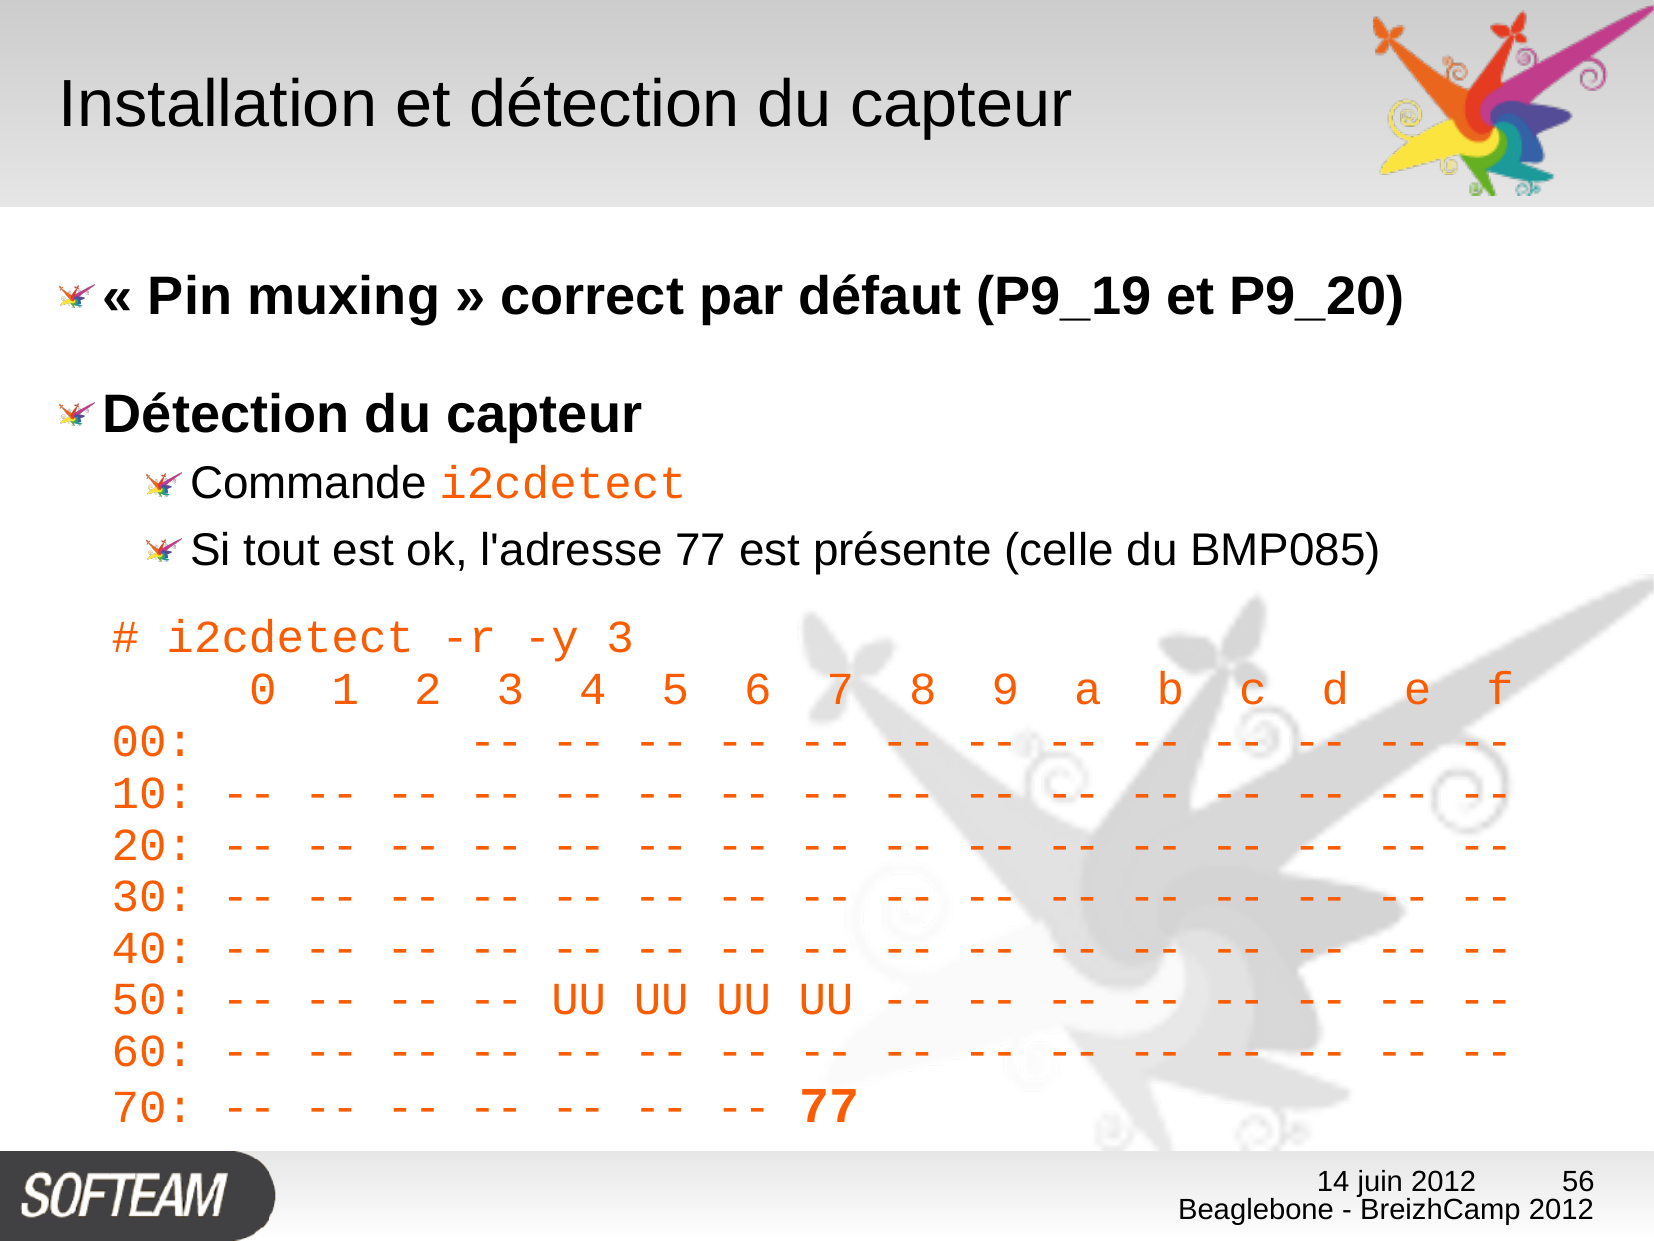

# Installation et détection du capteur
« Pin muxing » correct par défaut (P9_19 et P9_20)
Détection du capteur
Commande i2cdetect
Si tout est ok, l'adresse 77 est présente (celle du BMP085)
# i2cdetect -r -y 3
 0 1 2 3 4 5 6 7 8 9 a b c d e f
00: -- -- -- -- -- -- -- -- -- -- -- -- --
10: -- -- -- -- -- -- -- -- -- -- -- -- -- -- -- --
20: -- -- -- -- -- -- -- -- -- -- -- -- -- -- -- --
30: -- -- -- -- -- -- -- -- -- -- -- -- -- -- -- --
40: -- -- -- -- -- -- -- -- -- -- -- -- -- -- -- --
50: -- -- -- -- UU UU UU UU -- -- -- -- -- -- -- --
60: -- -- -- -- -- -- -- -- -- -- -- -- -- -- -- --
70: -- -- -- -- -- -- -- 77
14 juin 2012
56
Beaglebone - BreizhCamp 2012